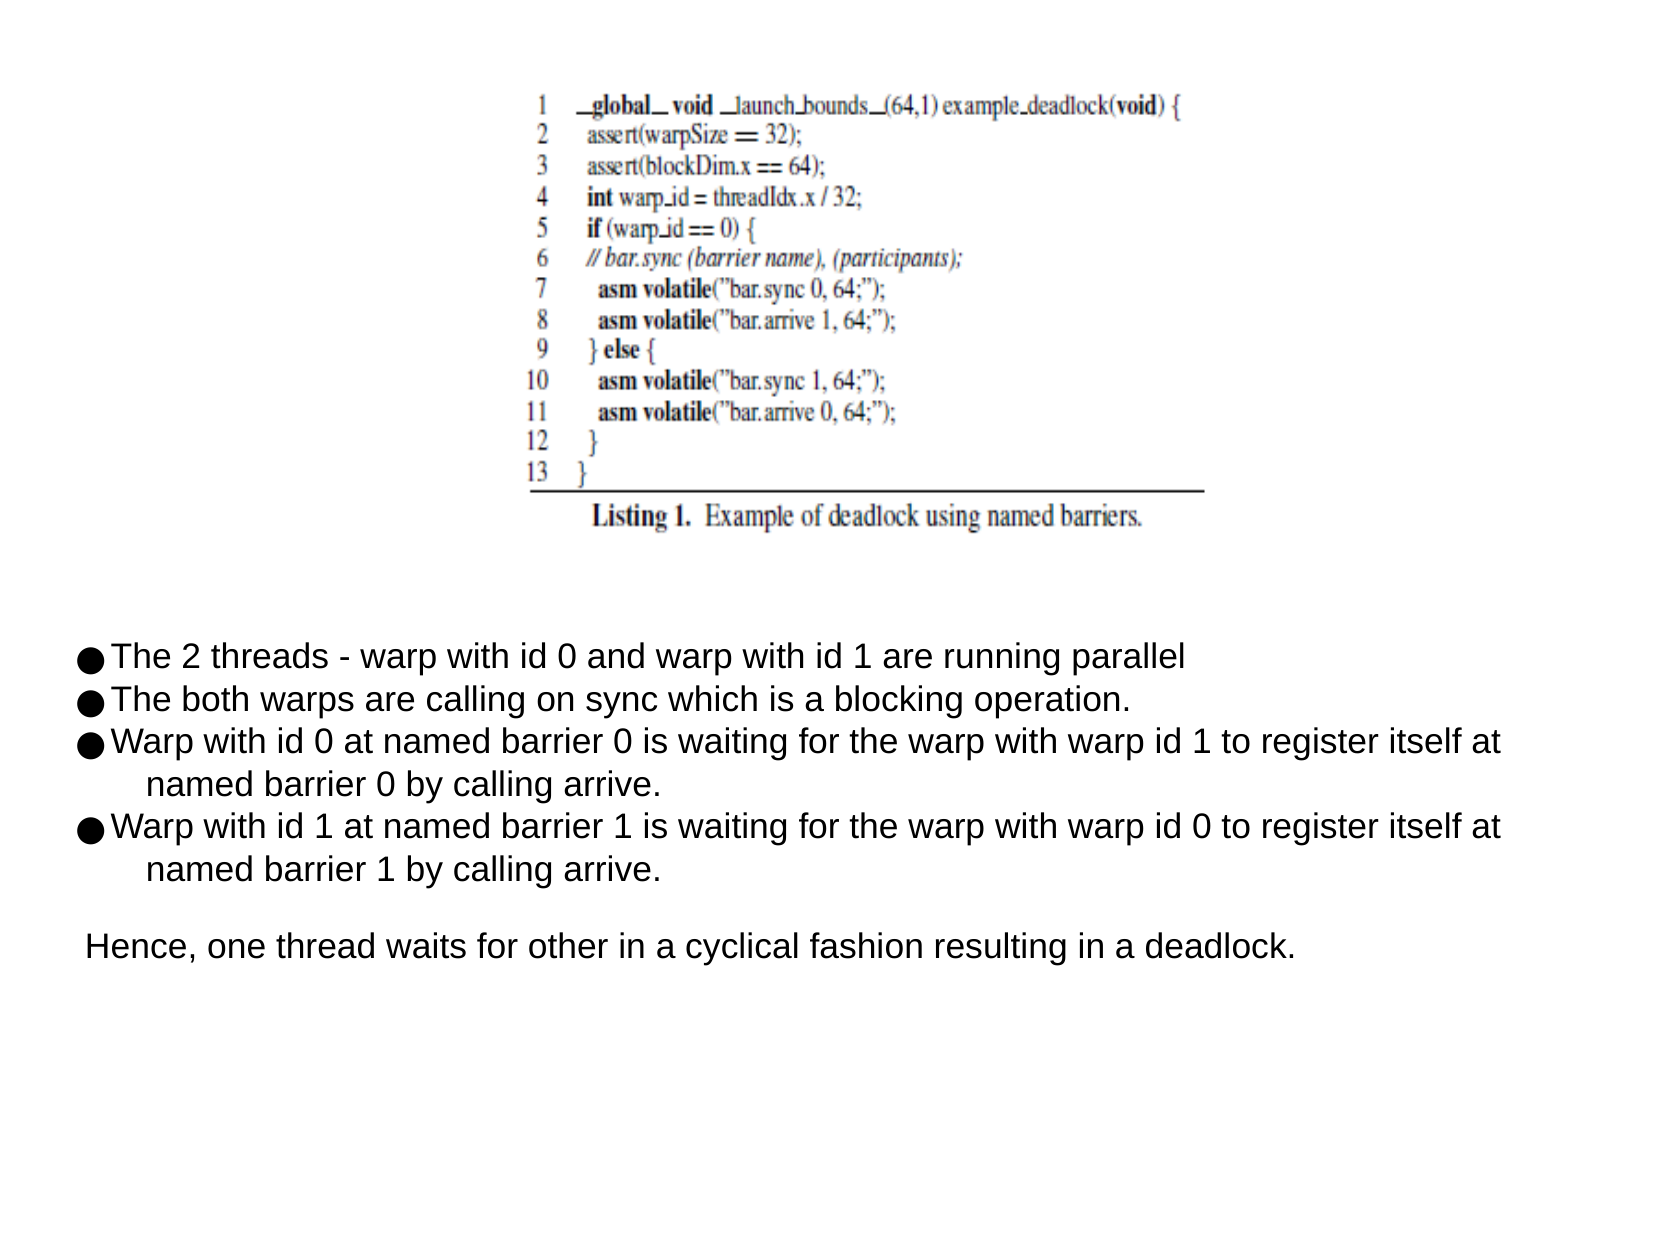

The 2 threads - warp with id 0 and warp with id 1 are running parallel
The both warps are calling on sync which is a blocking operation.
Warp with id 0 at named barrier 0 is waiting for the warp with warp id 1 to register itself at named barrier 0 by calling arrive.
Warp with id 1 at named barrier 1 is waiting for the warp with warp id 0 to register itself at named barrier 1 by calling arrive.
 Hence, one thread waits for other in a cyclical fashion resulting in a deadlock.